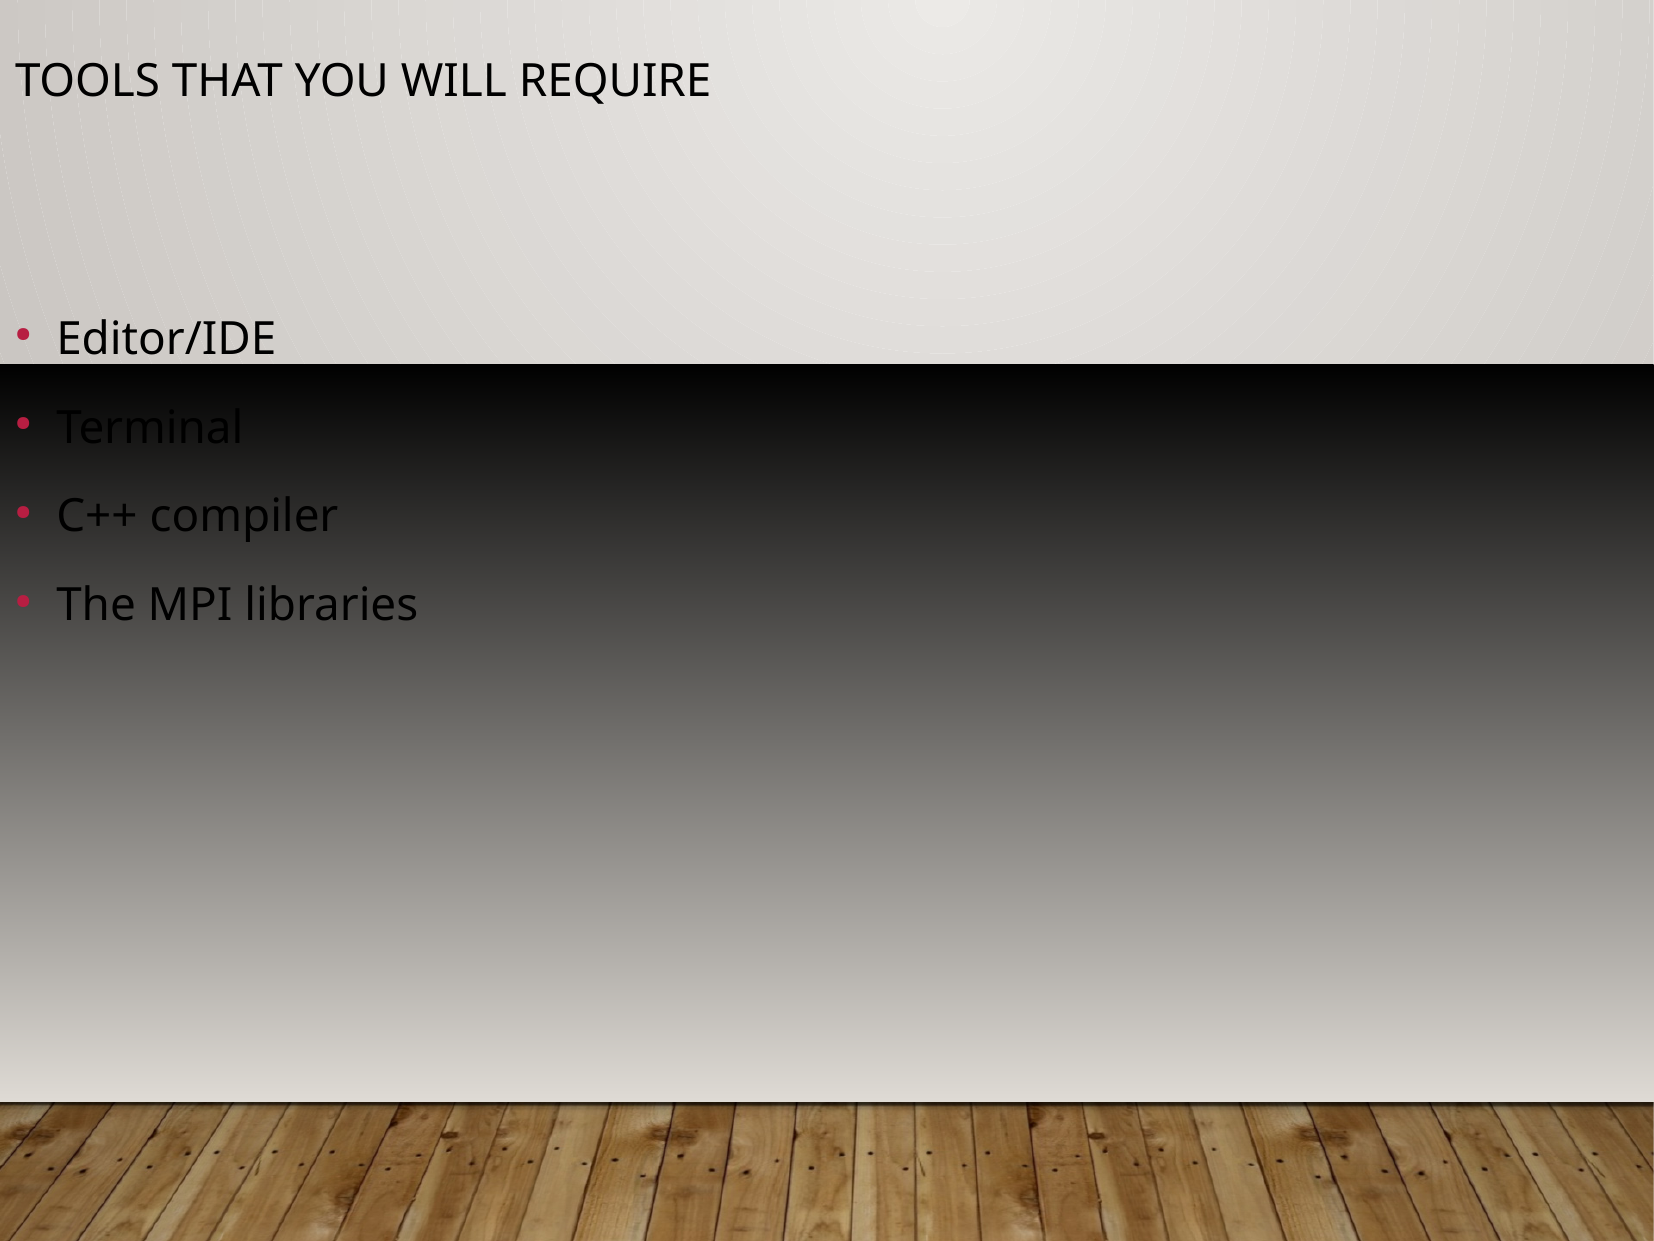

# Tools that you will require
Editor/IDE
Terminal
C++ compiler
The MPI libraries